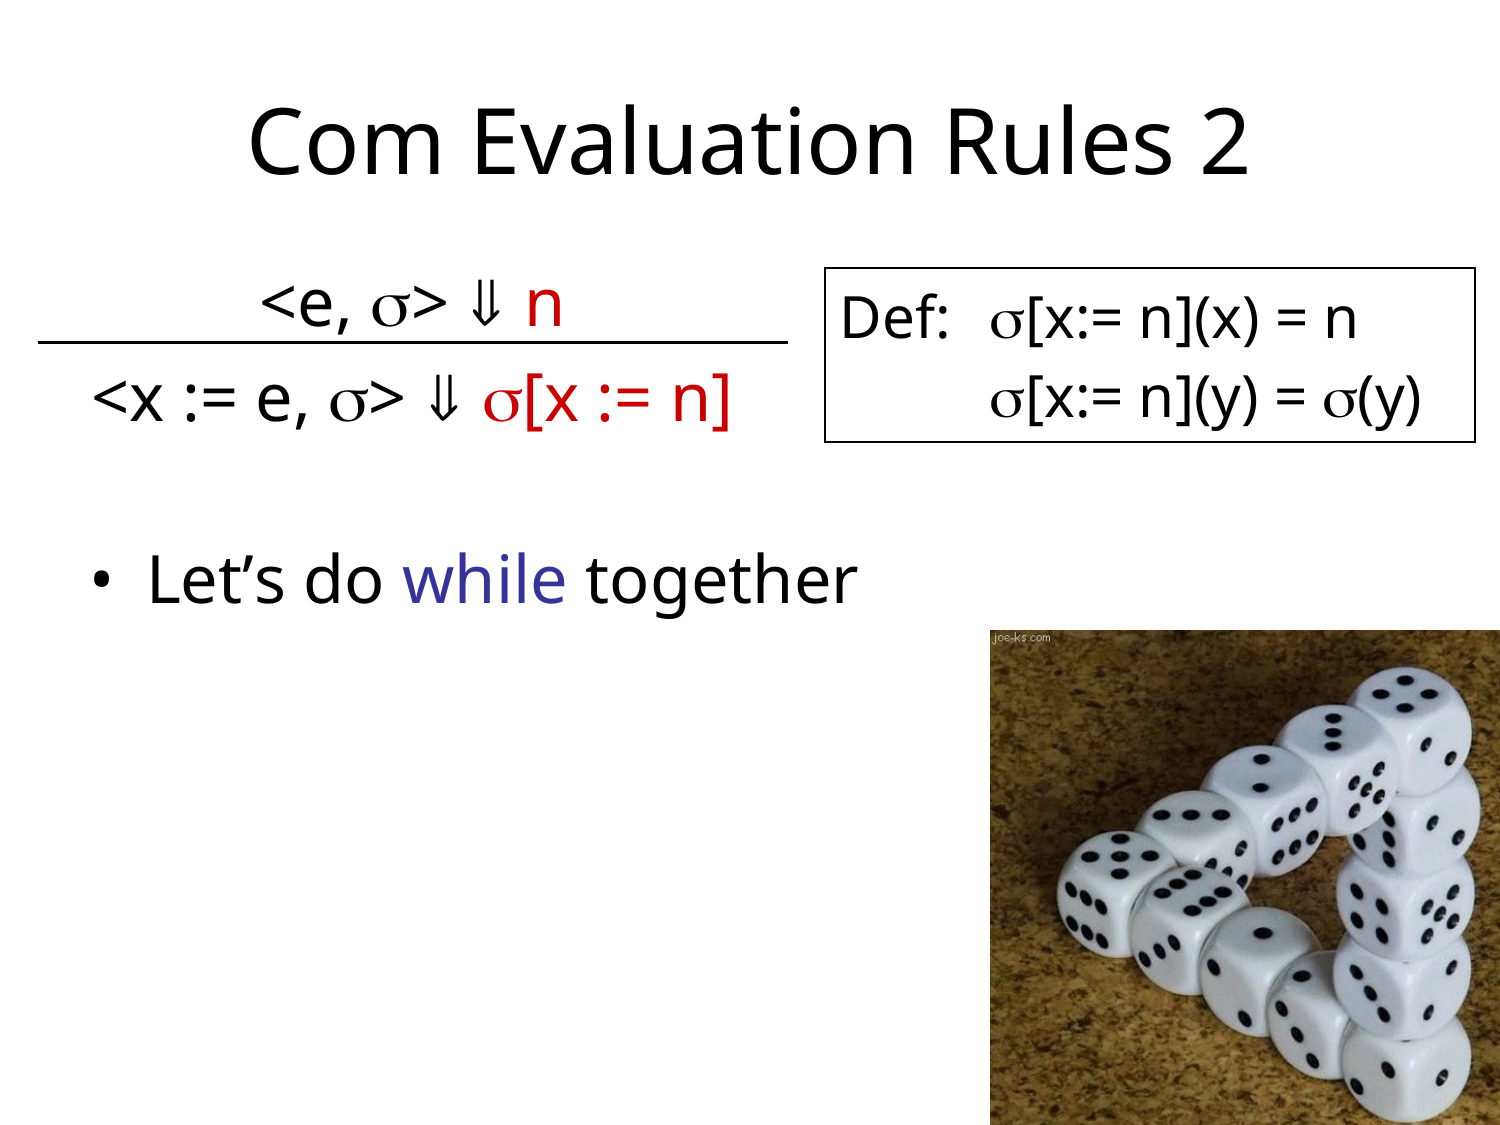

# Com Evaluation Rules 2
<e, >  n
<x := e, >  [x := n]
Def:	[x:= n](x) = n
	[x:= n](y) = (y)
Let’s do while together
39